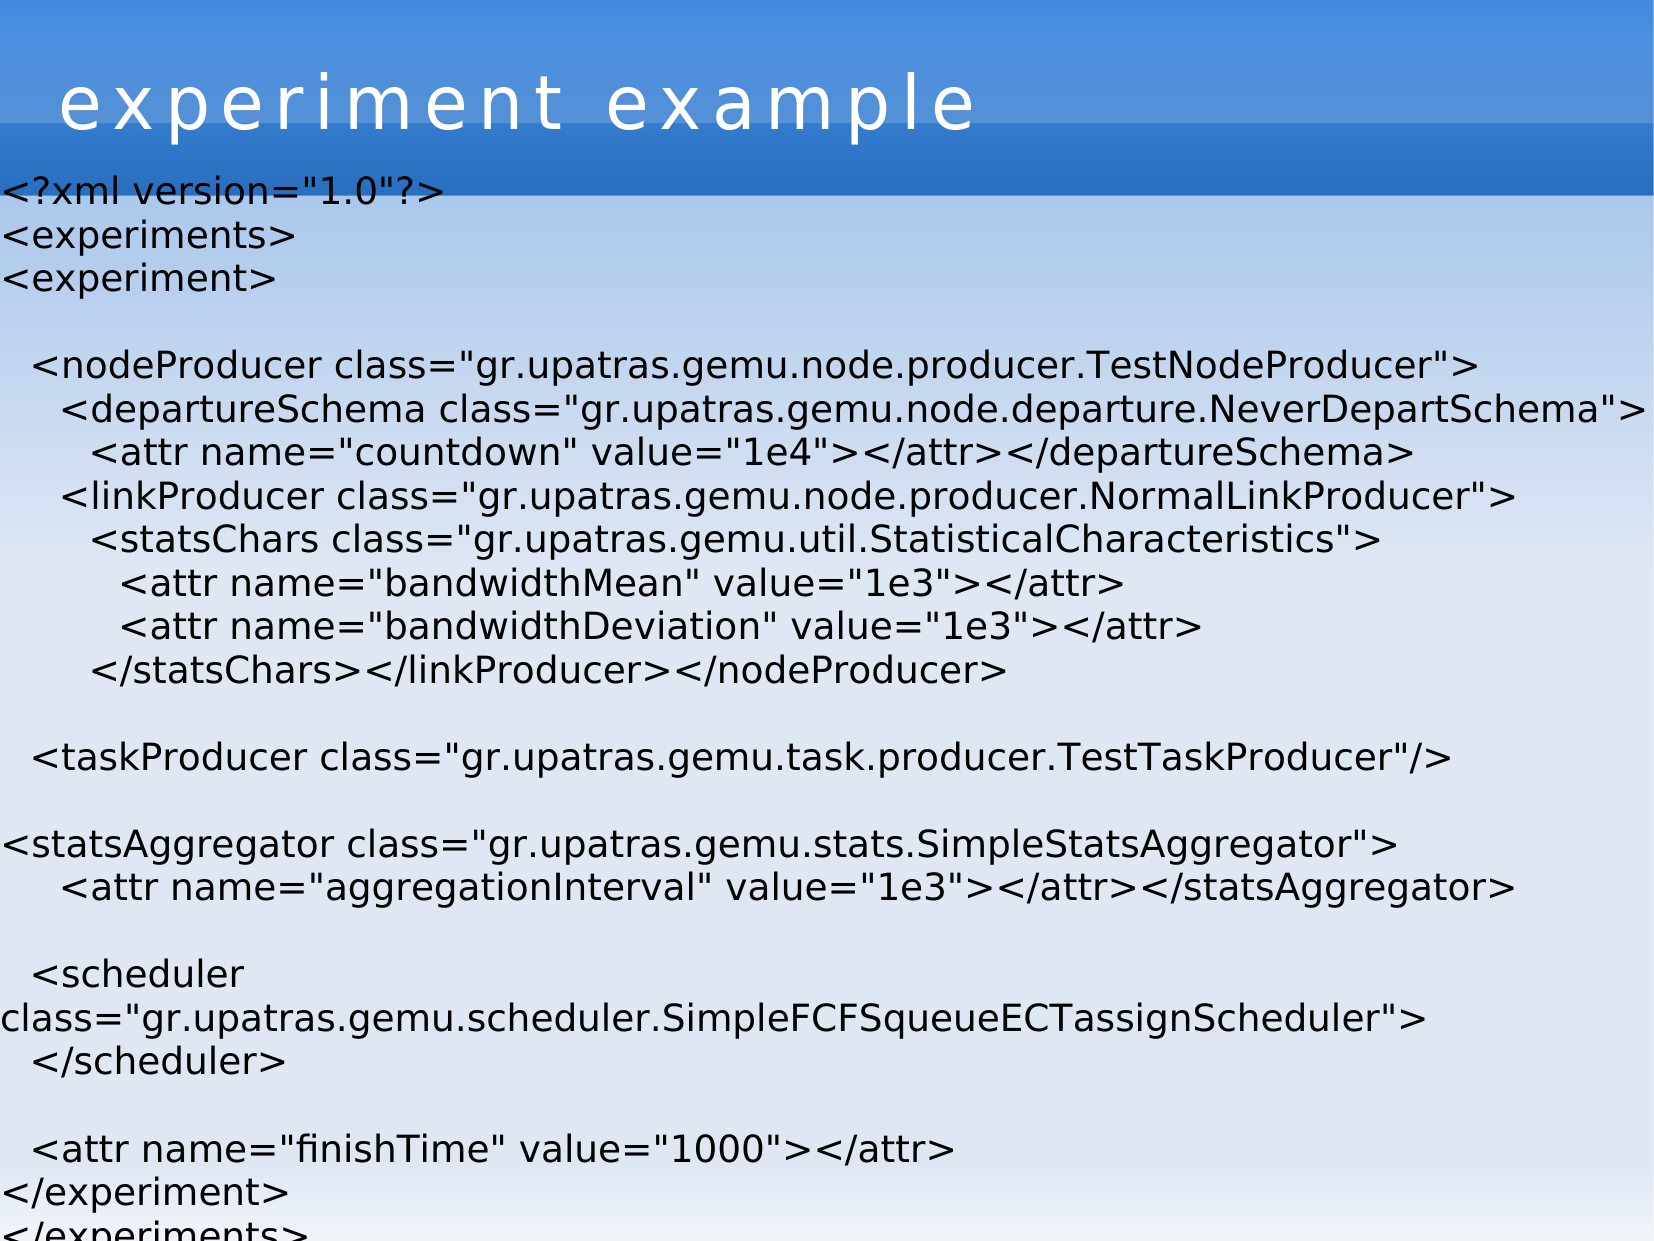

# experiment example
<?xml version="1.0"?>
<experiments>
<experiment>
	<nodeProducer class="gr.upatras.gemu.node.producer.TestNodeProducer">
		<departureSchema class="gr.upatras.gemu.node.departure.NeverDepartSchema">
			<attr name="countdown" value="1e4"></attr></departureSchema>
		<linkProducer class="gr.upatras.gemu.node.producer.NormalLinkProducer">
			<statsChars class="gr.upatras.gemu.util.StatisticalCharacteristics">
				<attr name="bandwidthMean" value="1e3"></attr>
				<attr name="bandwidthDeviation" value="1e3"></attr>
			</statsChars></linkProducer></nodeProducer>
	<taskProducer class="gr.upatras.gemu.task.producer.TestTaskProducer"/>
<statsAggregator class="gr.upatras.gemu.stats.SimpleStatsAggregator">
		<attr name="aggregationInterval" value="1e3"></attr></statsAggregator>
	<scheduler class="gr.upatras.gemu.scheduler.SimpleFCFSqueueECTassignScheduler">
	</scheduler>
	<attr name="finishTime" value="1000"></attr>
</experiment>
</experiments>